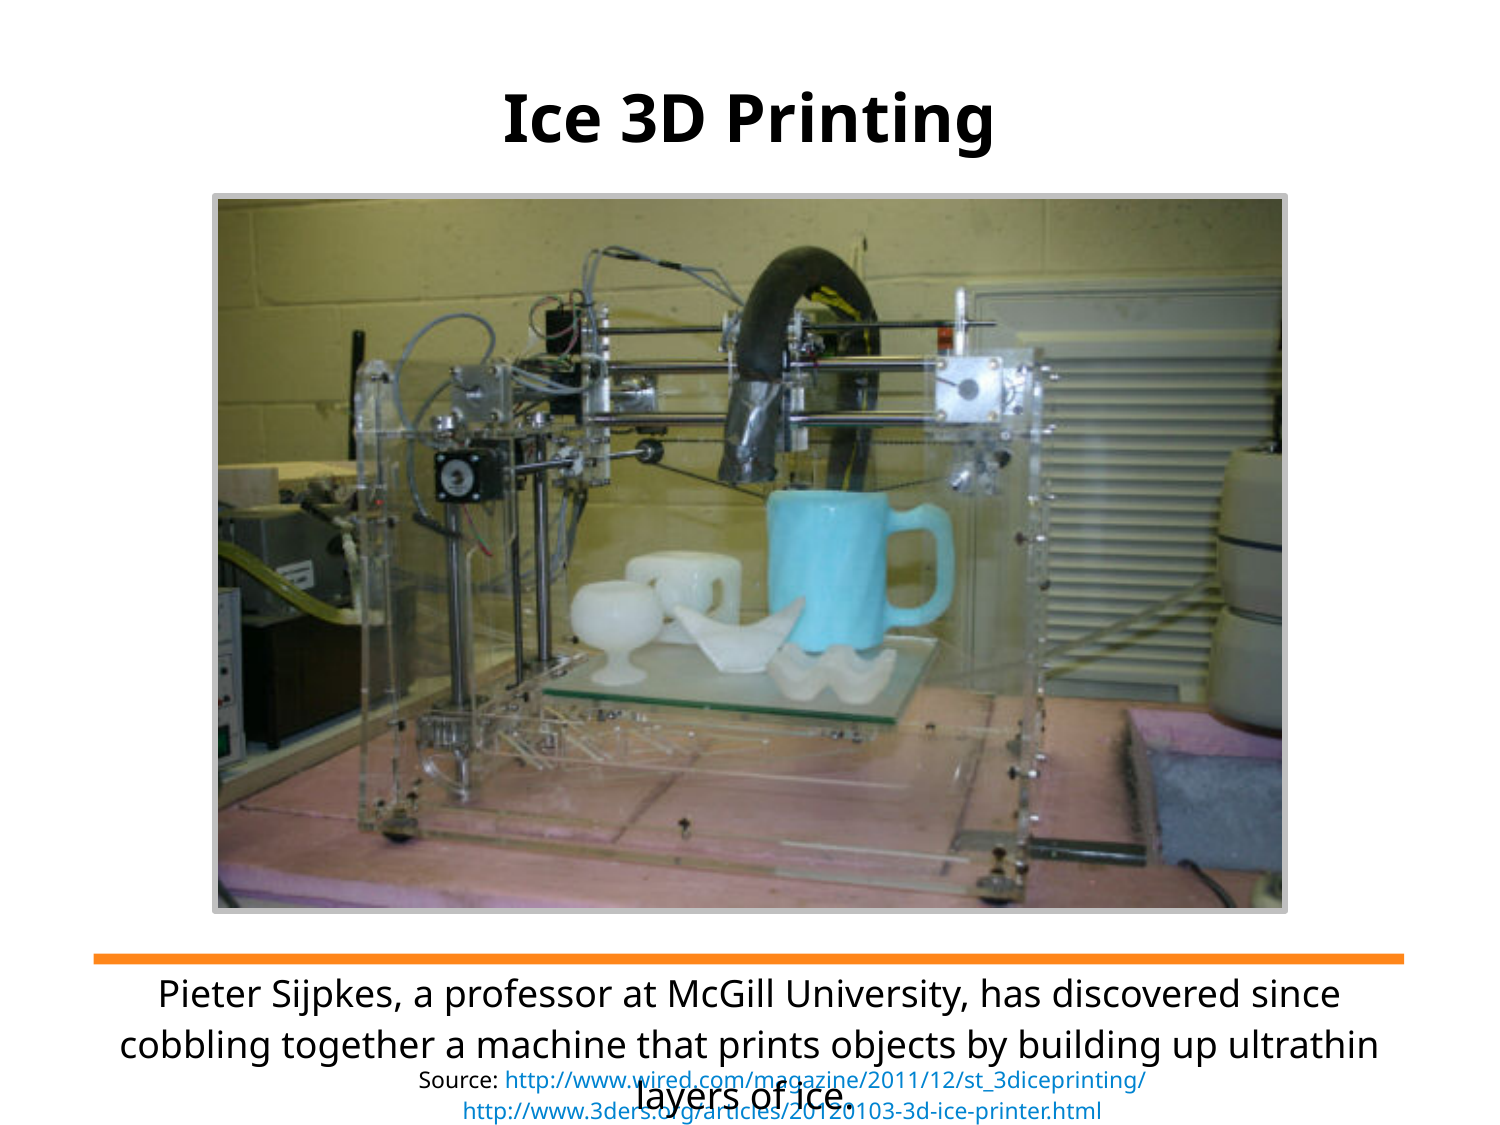

# Ice 3D Printing
Pieter Sijpkes, a professor at McGill University, has discovered since cobbling together a machine that prints objects by building up ultrathin layers of ice.
Source: http://www.wired.com/magazine/2011/12/st_3diceprinting/
http://www.3ders.org/articles/20120103-3d-ice-printer.html